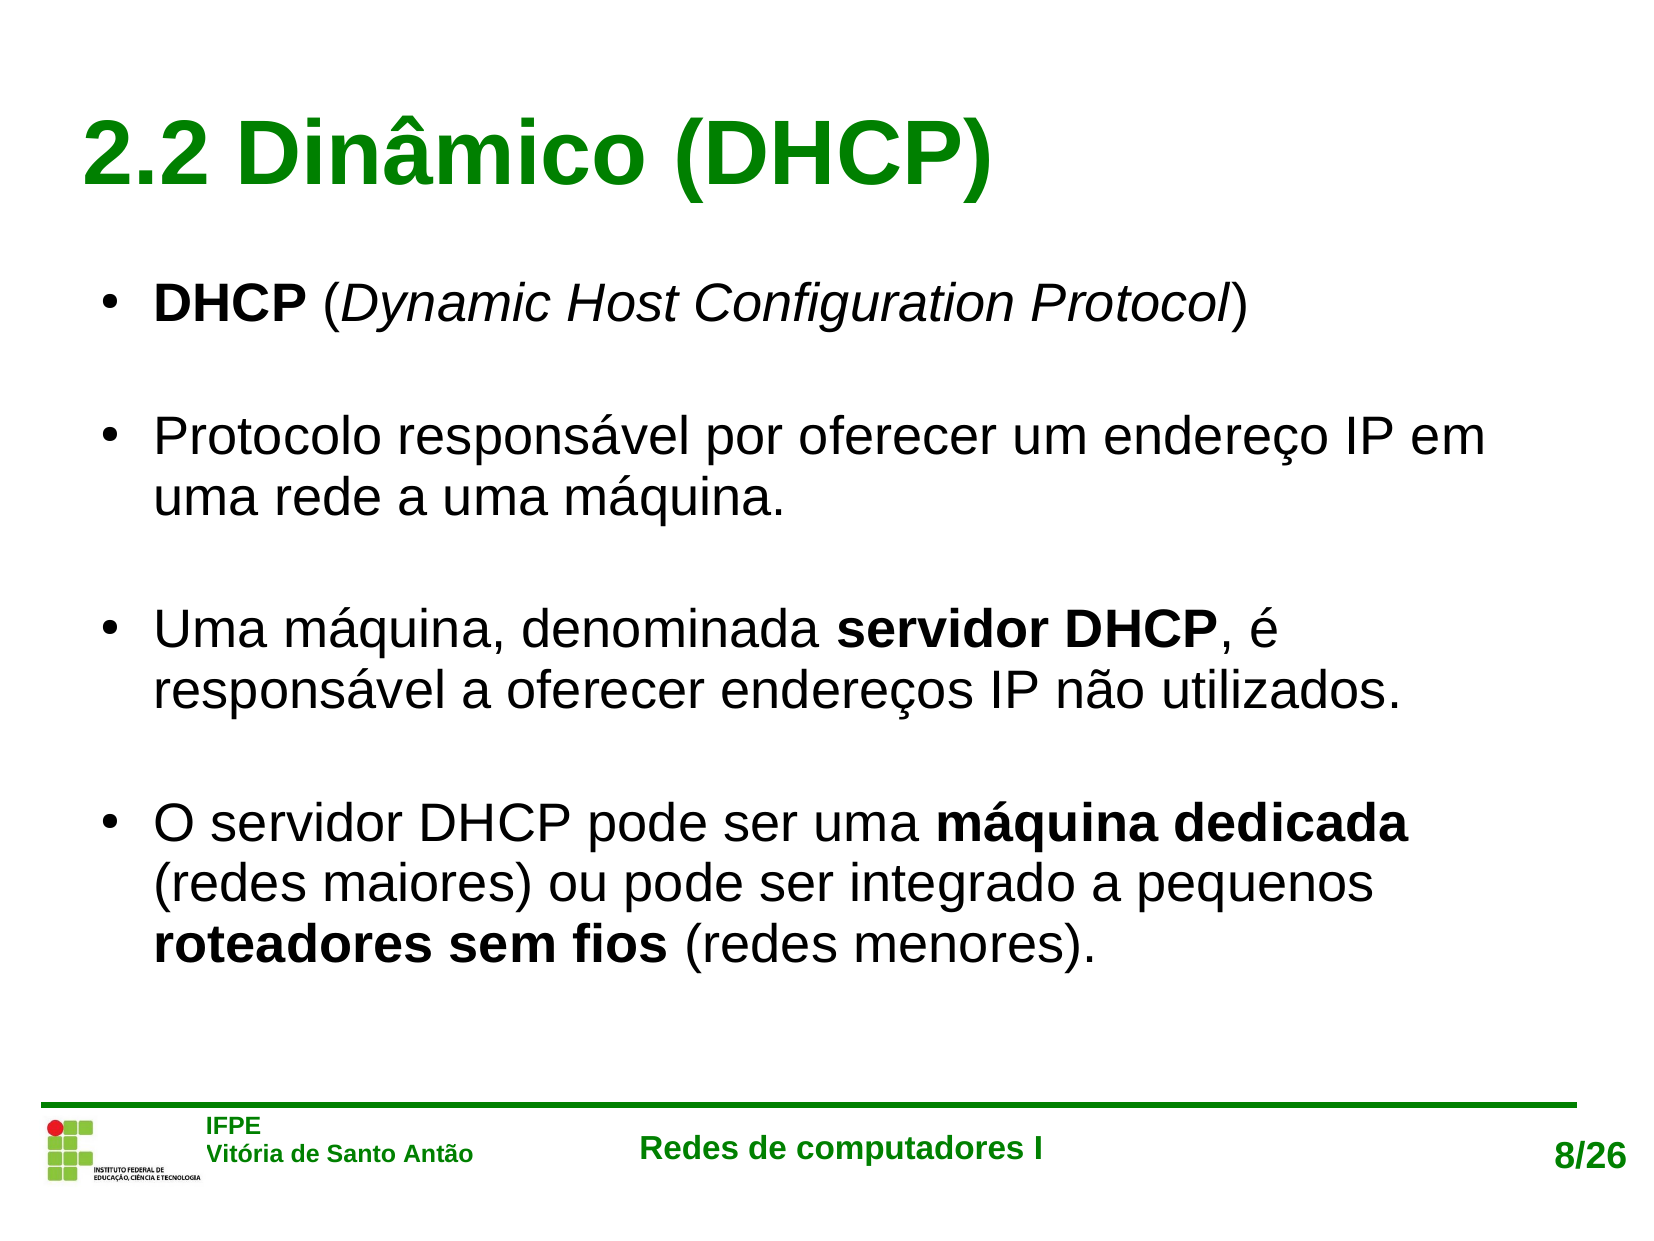

# 2.2 Dinâmico (DHCP)
DHCP (Dynamic Host Configuration Protocol)
Protocolo responsável por oferecer um endereço IP em uma rede a uma máquina.
Uma máquina, denominada servidor DHCP, é responsável a oferecer endereços IP não utilizados.
O servidor DHCP pode ser uma máquina dedicada (redes maiores) ou pode ser integrado a pequenos roteadores sem fios (redes menores).